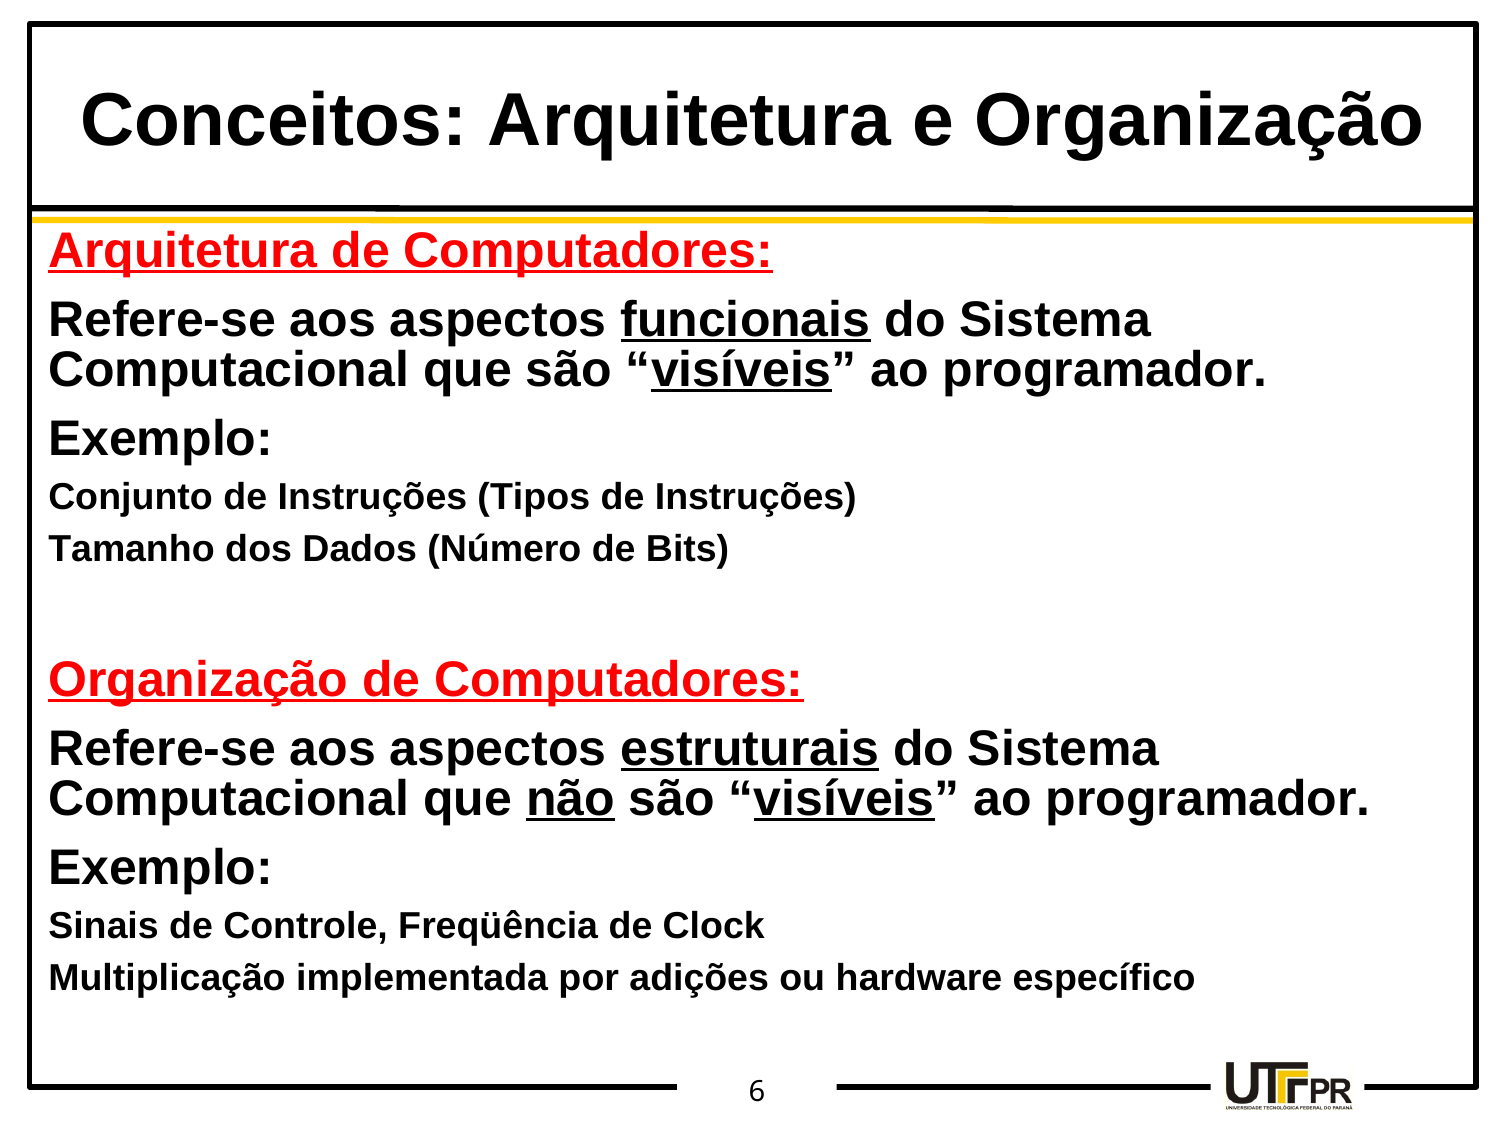

Conceitos: Arquitetura e Organização
# Arquitetura de Computadores:
Refere-se aos aspectos funcionais do Sistema Computacional que são “visíveis” ao programador.
Exemplo:
Conjunto de Instruções (Tipos de Instruções)
Tamanho dos Dados (Número de Bits)
Organização de Computadores:
Refere-se aos aspectos estruturais do Sistema Computacional que não são “visíveis” ao programador.
Exemplo:
Sinais de Controle, Freqüência de Clock
Multiplicação implementada por adições ou hardware específico